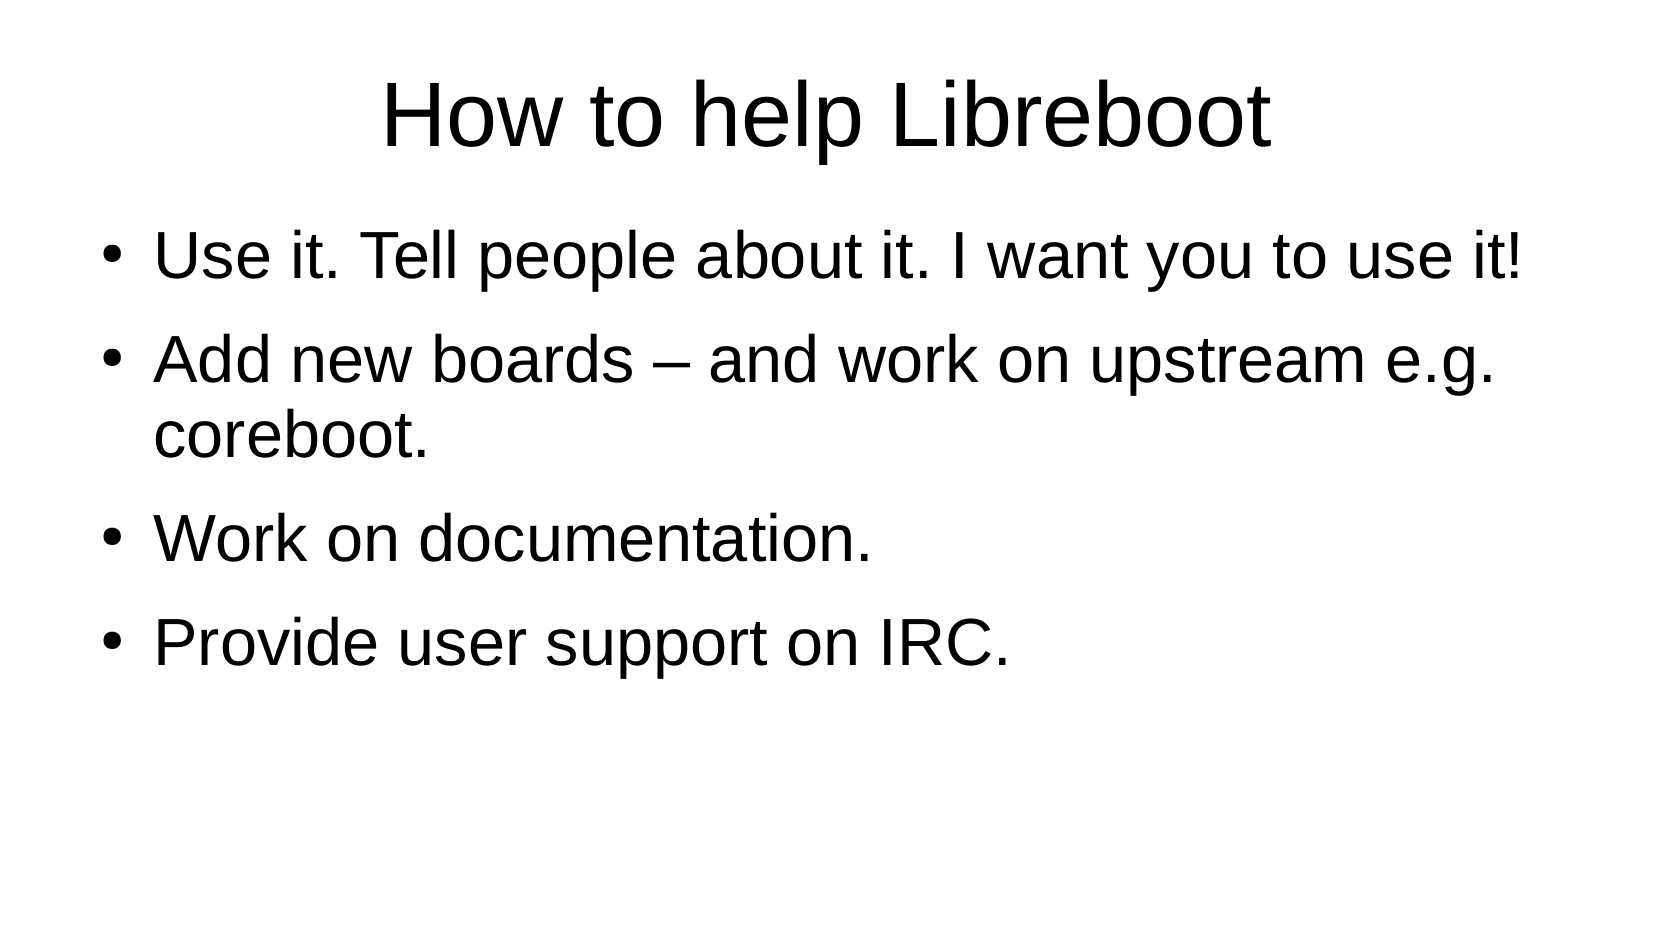

# How to help Libreboot
Use it. Tell people about it. I want you to use it!
Add new boards – and work on upstream e.g. coreboot.
Work on documentation.
Provide user support on IRC.